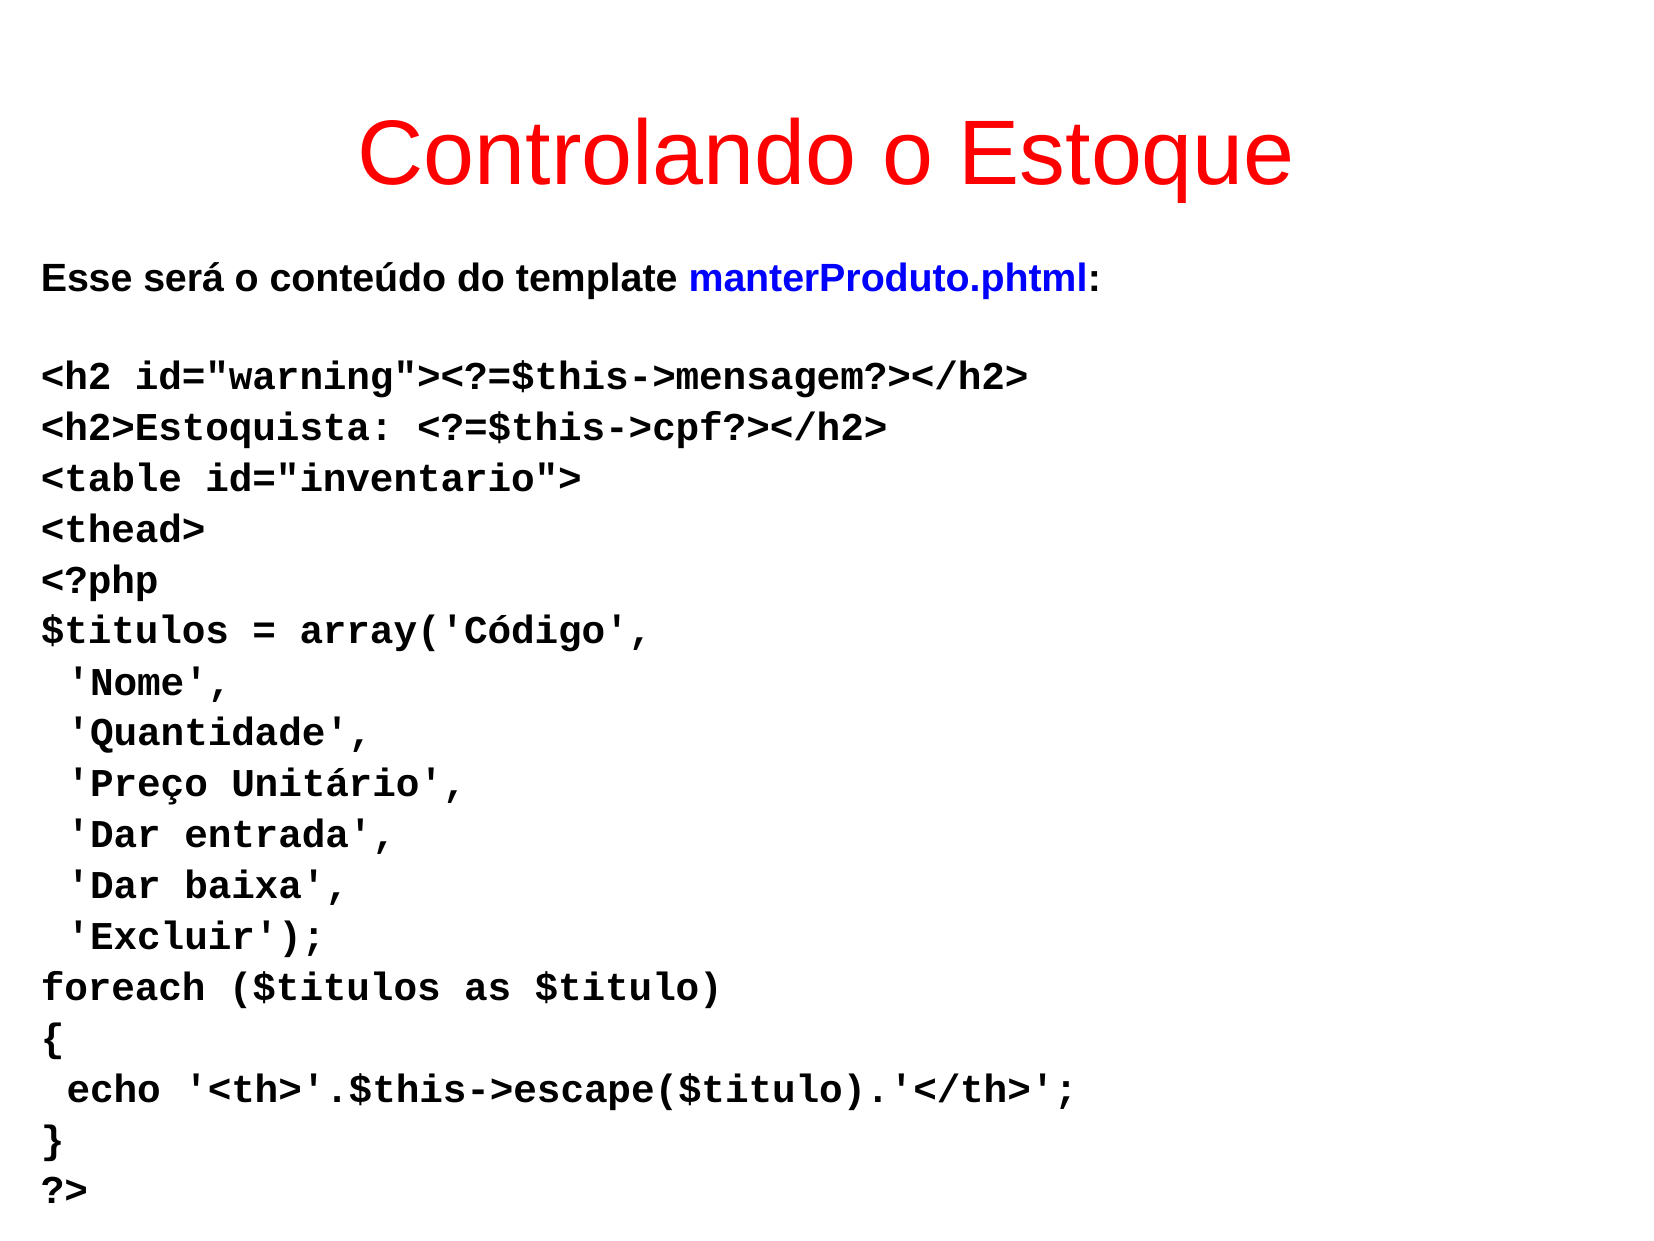

# Controlando o Estoque
Esse será o conteúdo do template manterProduto.phtml:
<h2 id="warning"><?=$this->mensagem?></h2>
<h2>Estoquista: <?=$this->cpf?></h2>
<table id="inventario">
<thead>
<?php
$titulos = array('Código',
 					'Nome',
 					'Quantidade',
 					'Preço Unitário',
 					'Dar entrada',
 					'Dar baixa',
 					'Excluir');
foreach ($titulos as $titulo)
{
 	echo '<th>'.$this->escape($titulo).'</th>';
}
?>